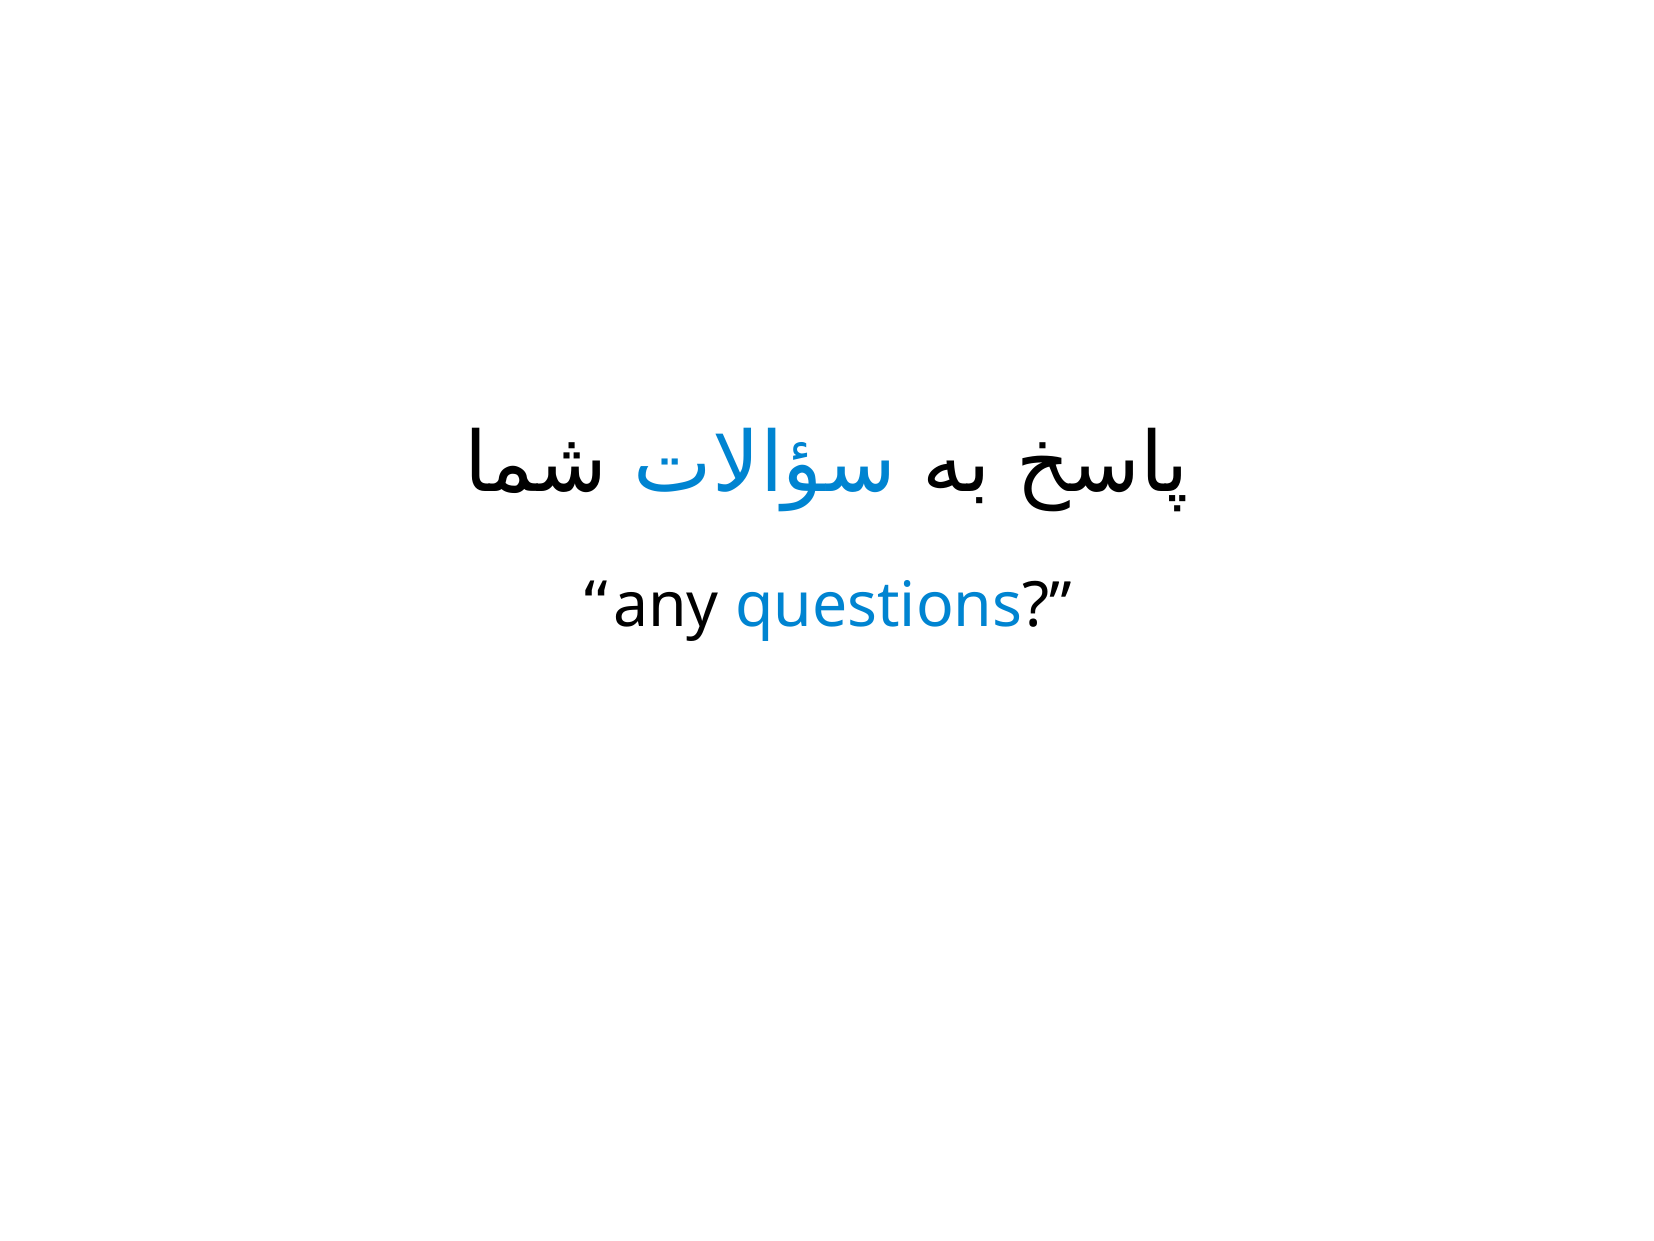

# پاسخ به سؤالات شما “any questions?”